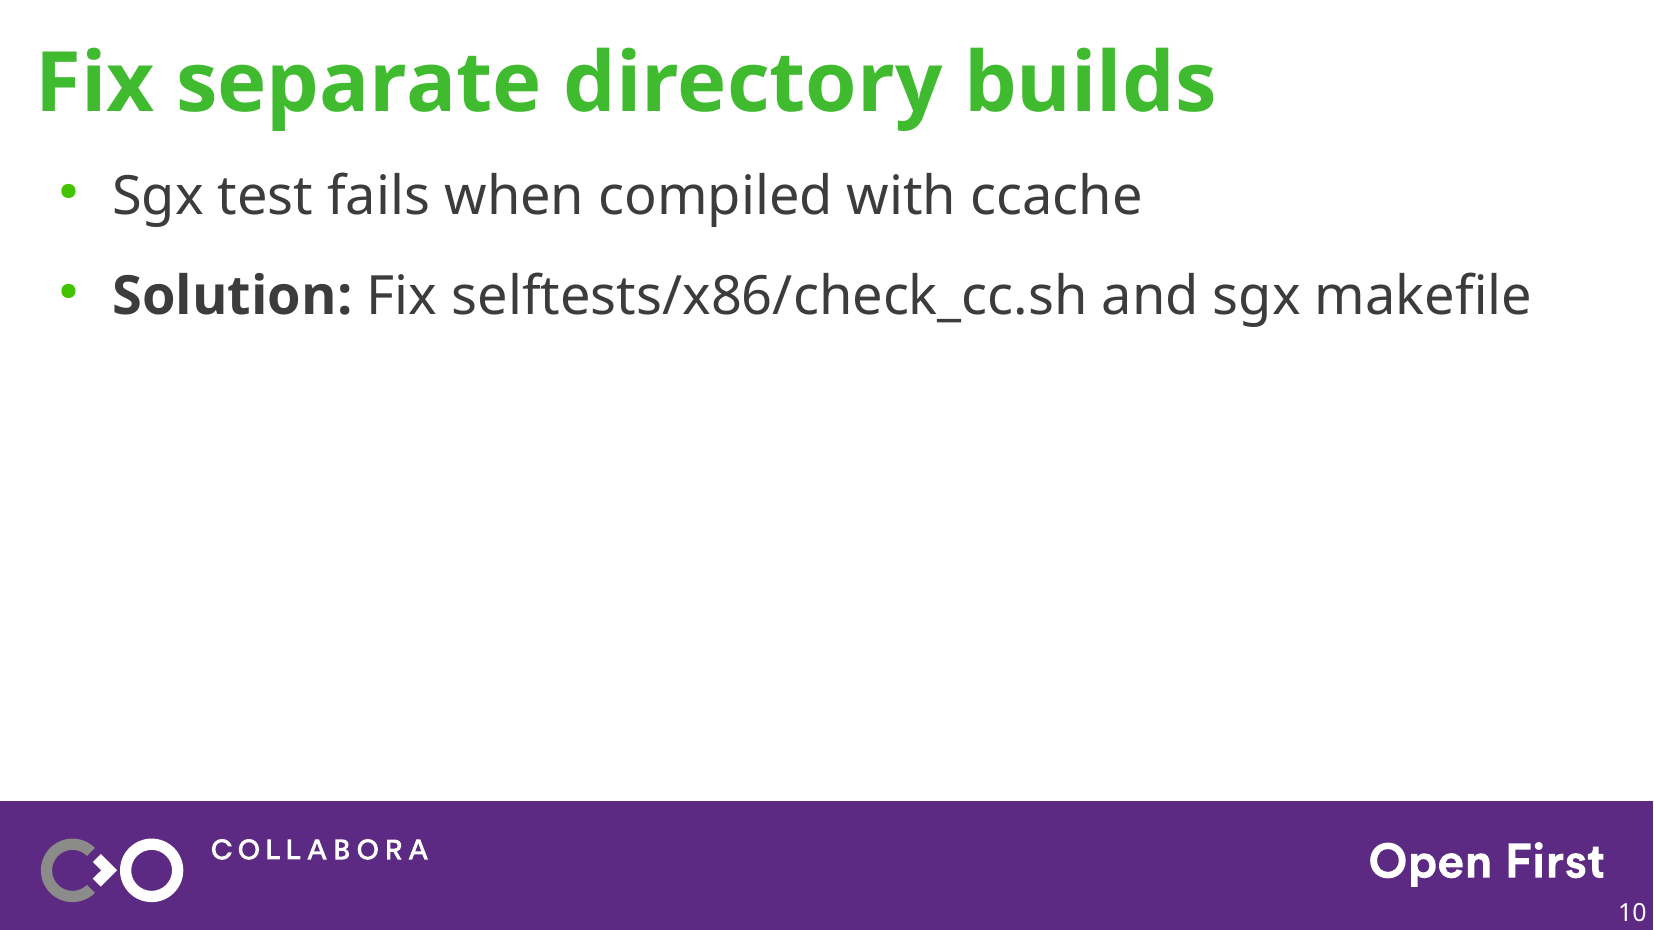

# Fix separate directory builds
Sgx test fails when compiled with ccache
Solution: Fix selftests/x86/check_cc.sh and sgx makefile